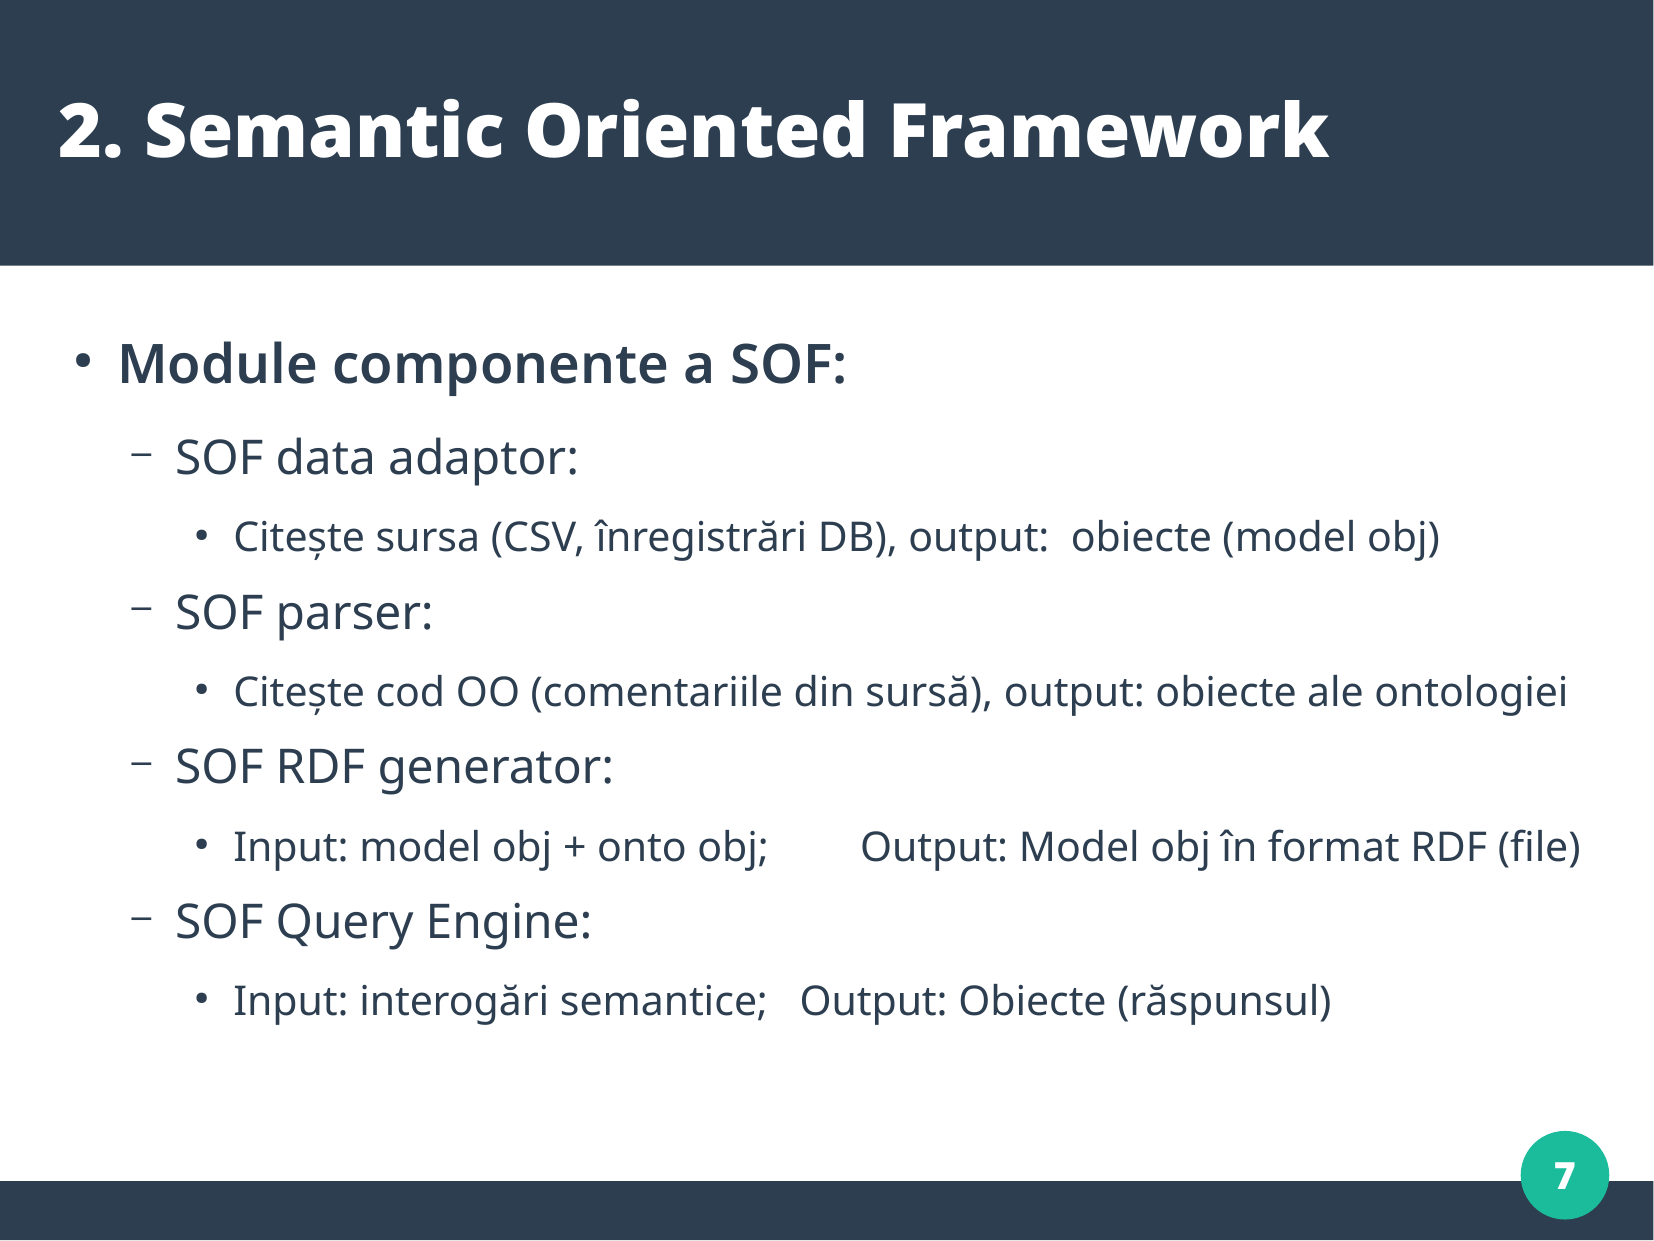

# 2. Semantic Oriented Framework
Module componente a SOF:
SOF data adaptor:
Citește sursa (CSV, înregistrări DB), output: obiecte (model obj)
SOF parser:
Citește cod OO (comentariile din sursă), output: obiecte ale ontologiei
SOF RDF generator:
Input: model obj + onto obj; 	 Output: Model obj în format RDF (file)
SOF Query Engine:
Input: interogări semantice;	 Output: Obiecte (răspunsul)
7